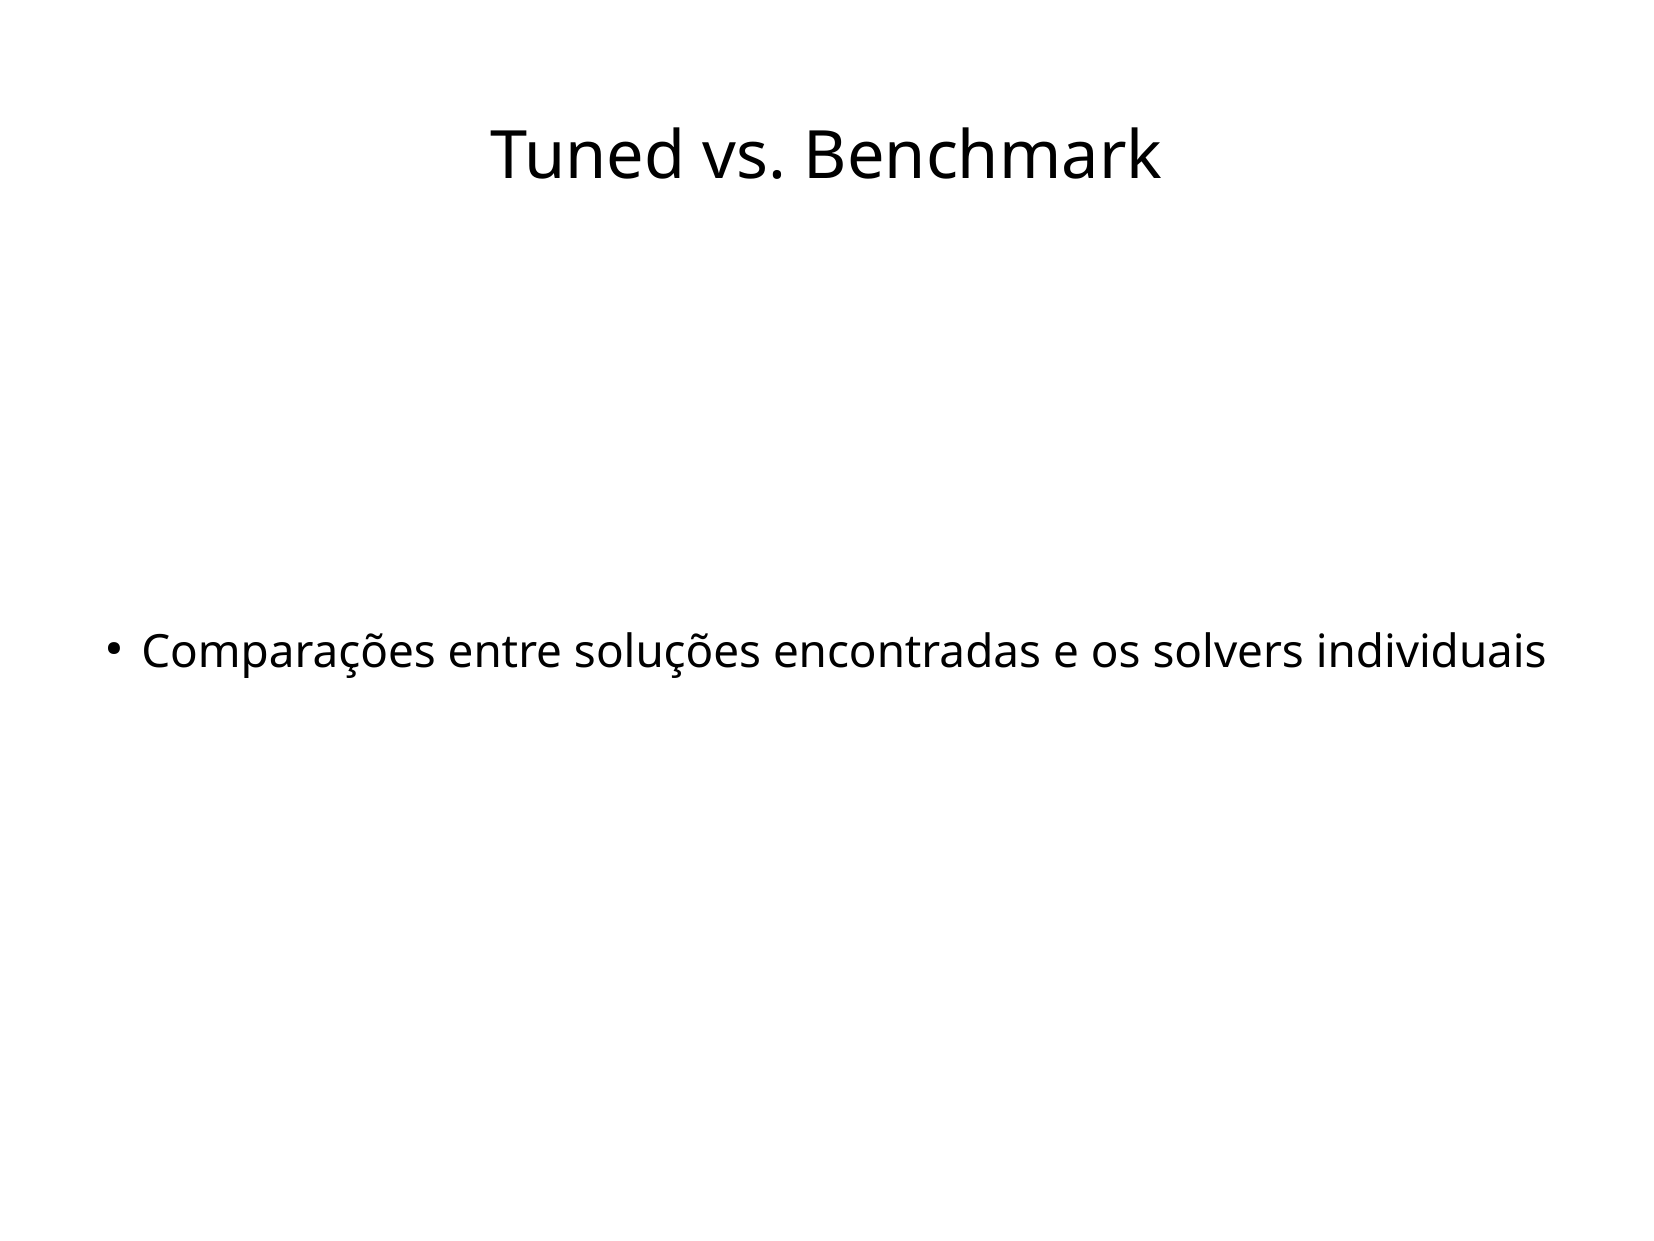

# Tuned vs. Benchmark
Comparações entre soluções encontradas e os solvers individuais